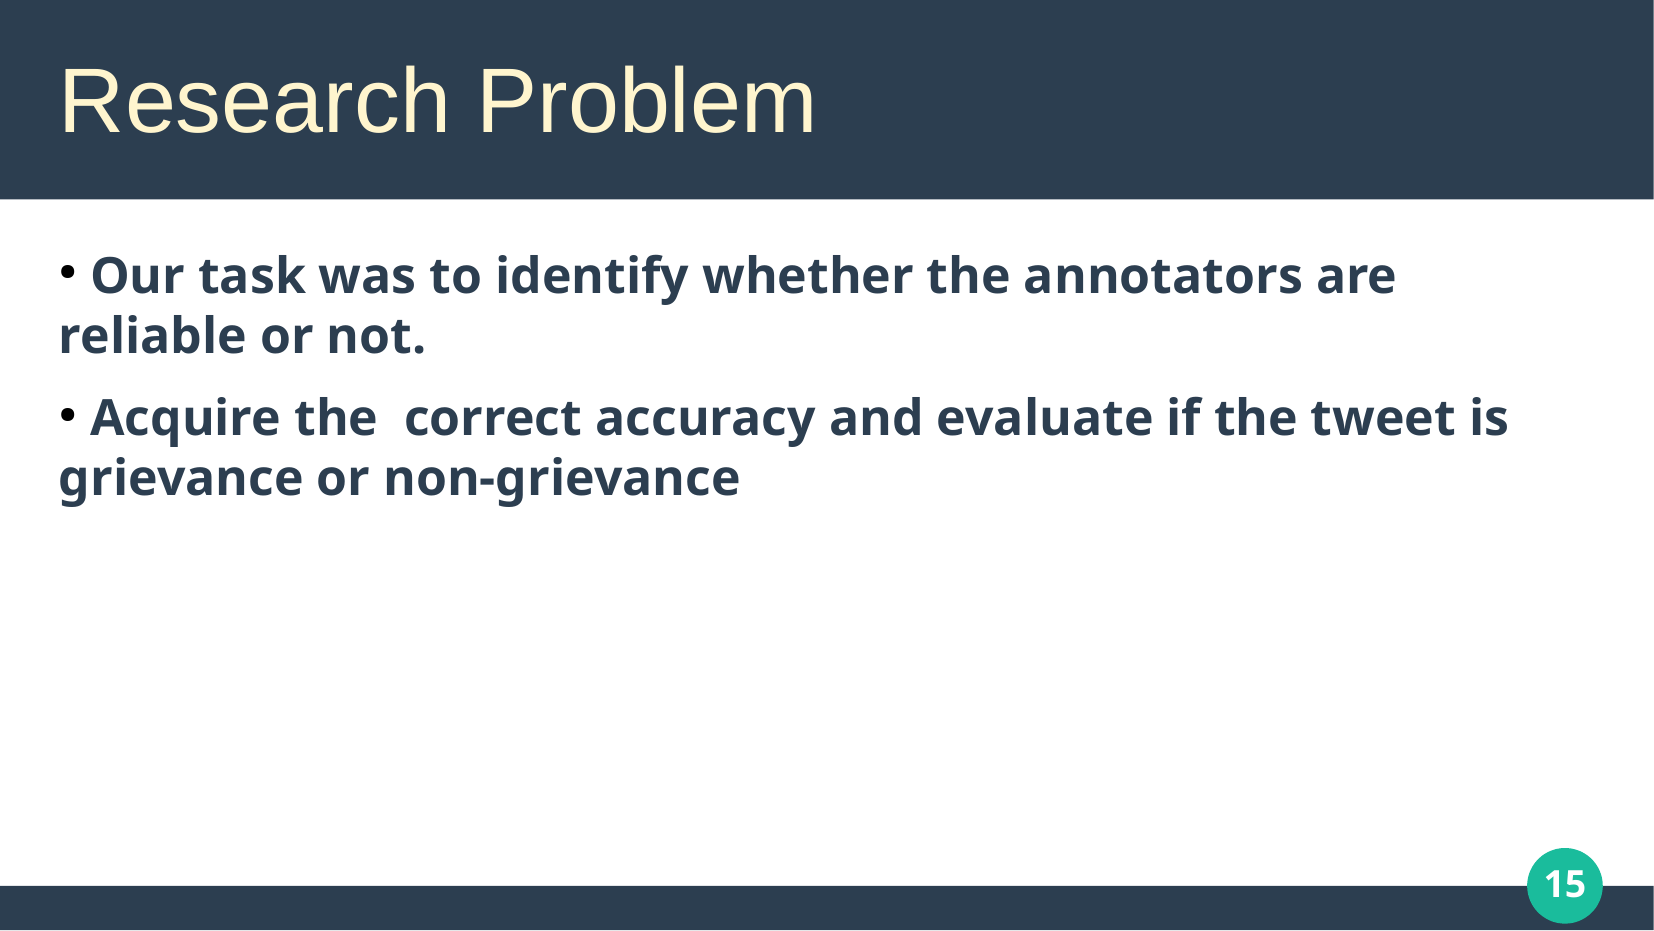

# Research Problem
 Our task was to identify whether the annotators are reliable or not.
 Acquire the  correct accuracy and evaluate if the tweet is grievance or non-grievance